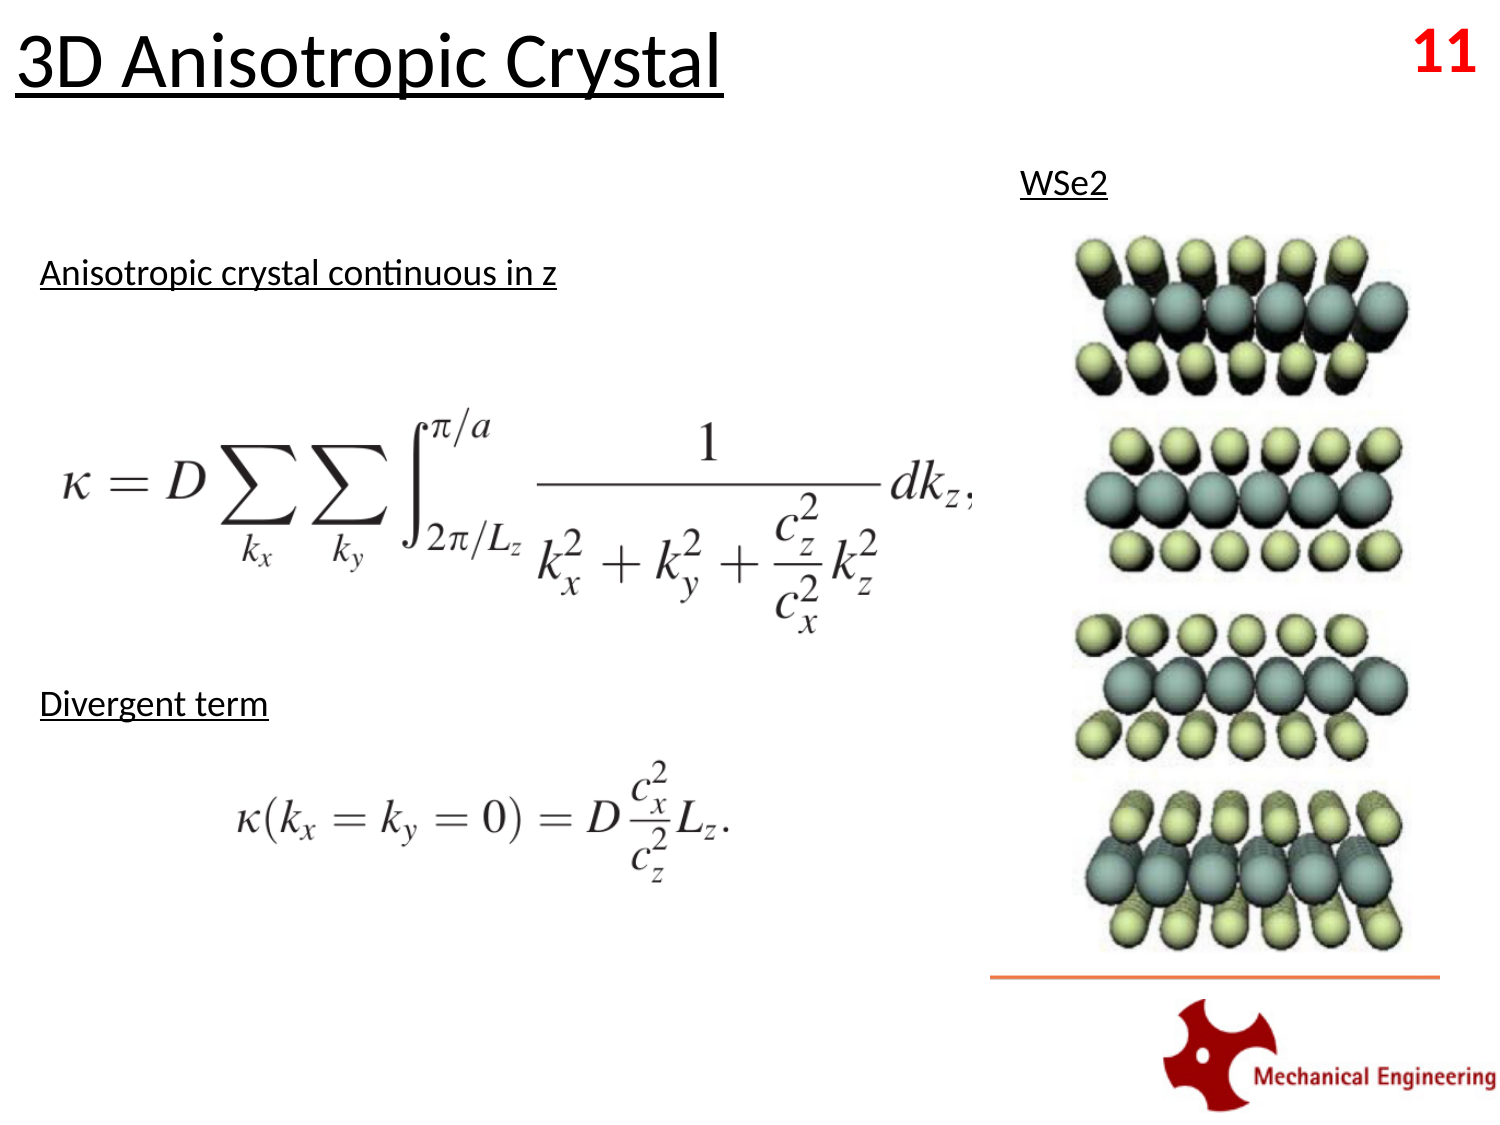

# 3D Anisotropic Crystal
11
WSe2
Anisotropic crystal continuous in z
Divergent term